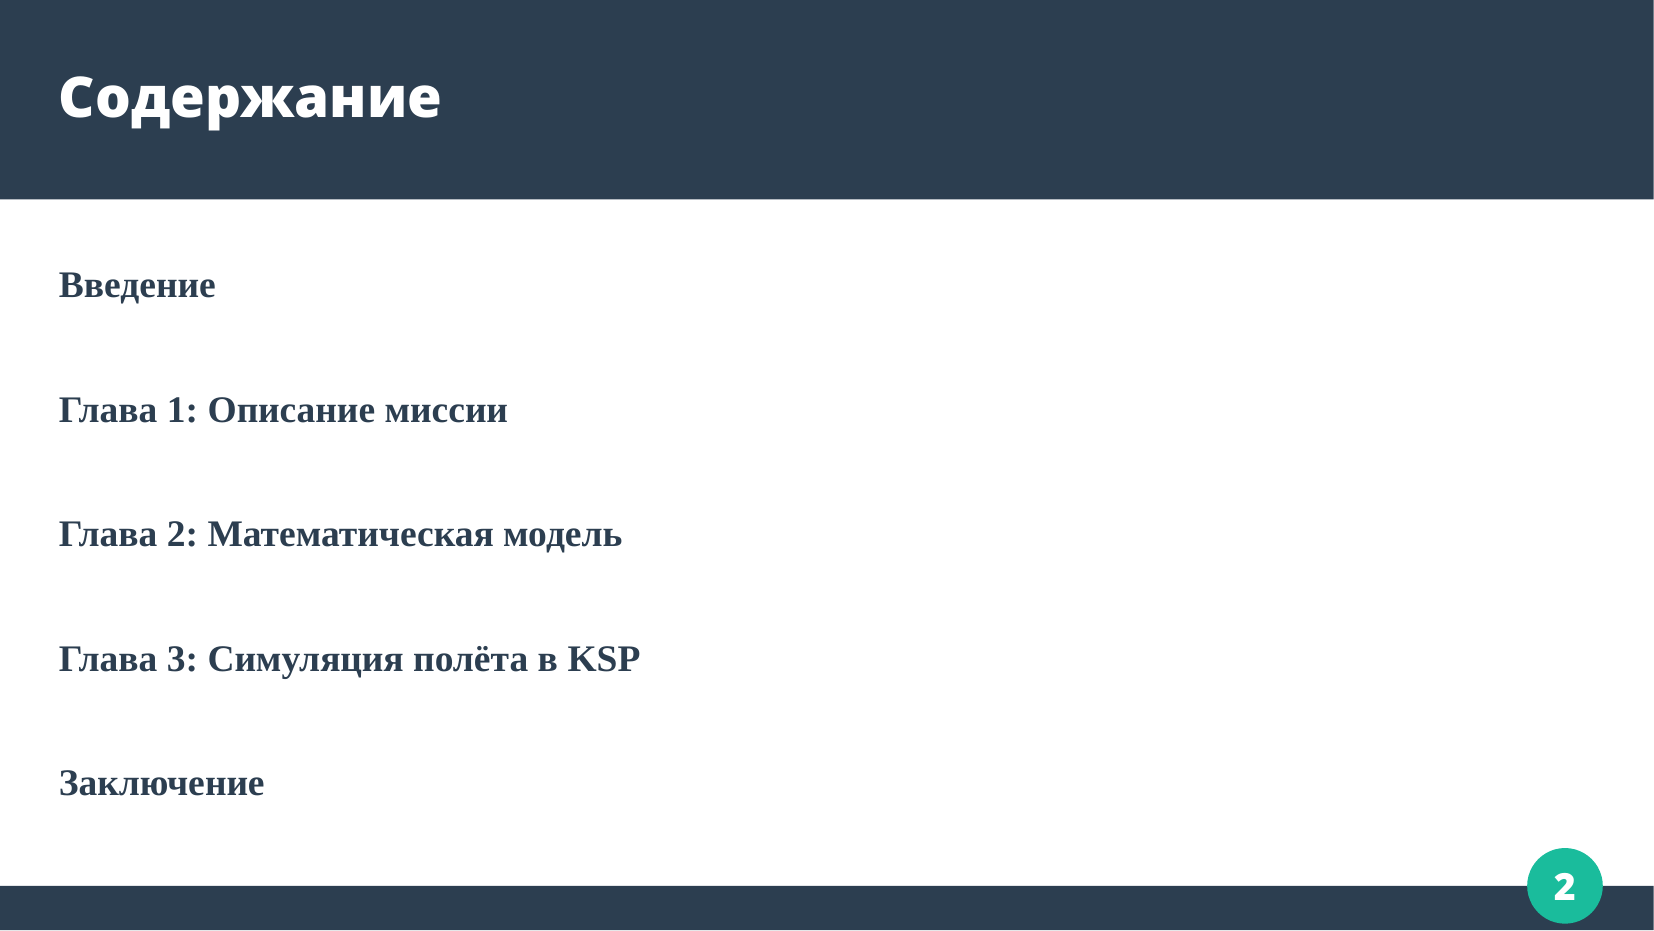

# Содержание
Введение
Глава 1: Описание миссии
Глава 2: Математическая модель
Глава 3: Симуляция полёта в KSP
Заключение